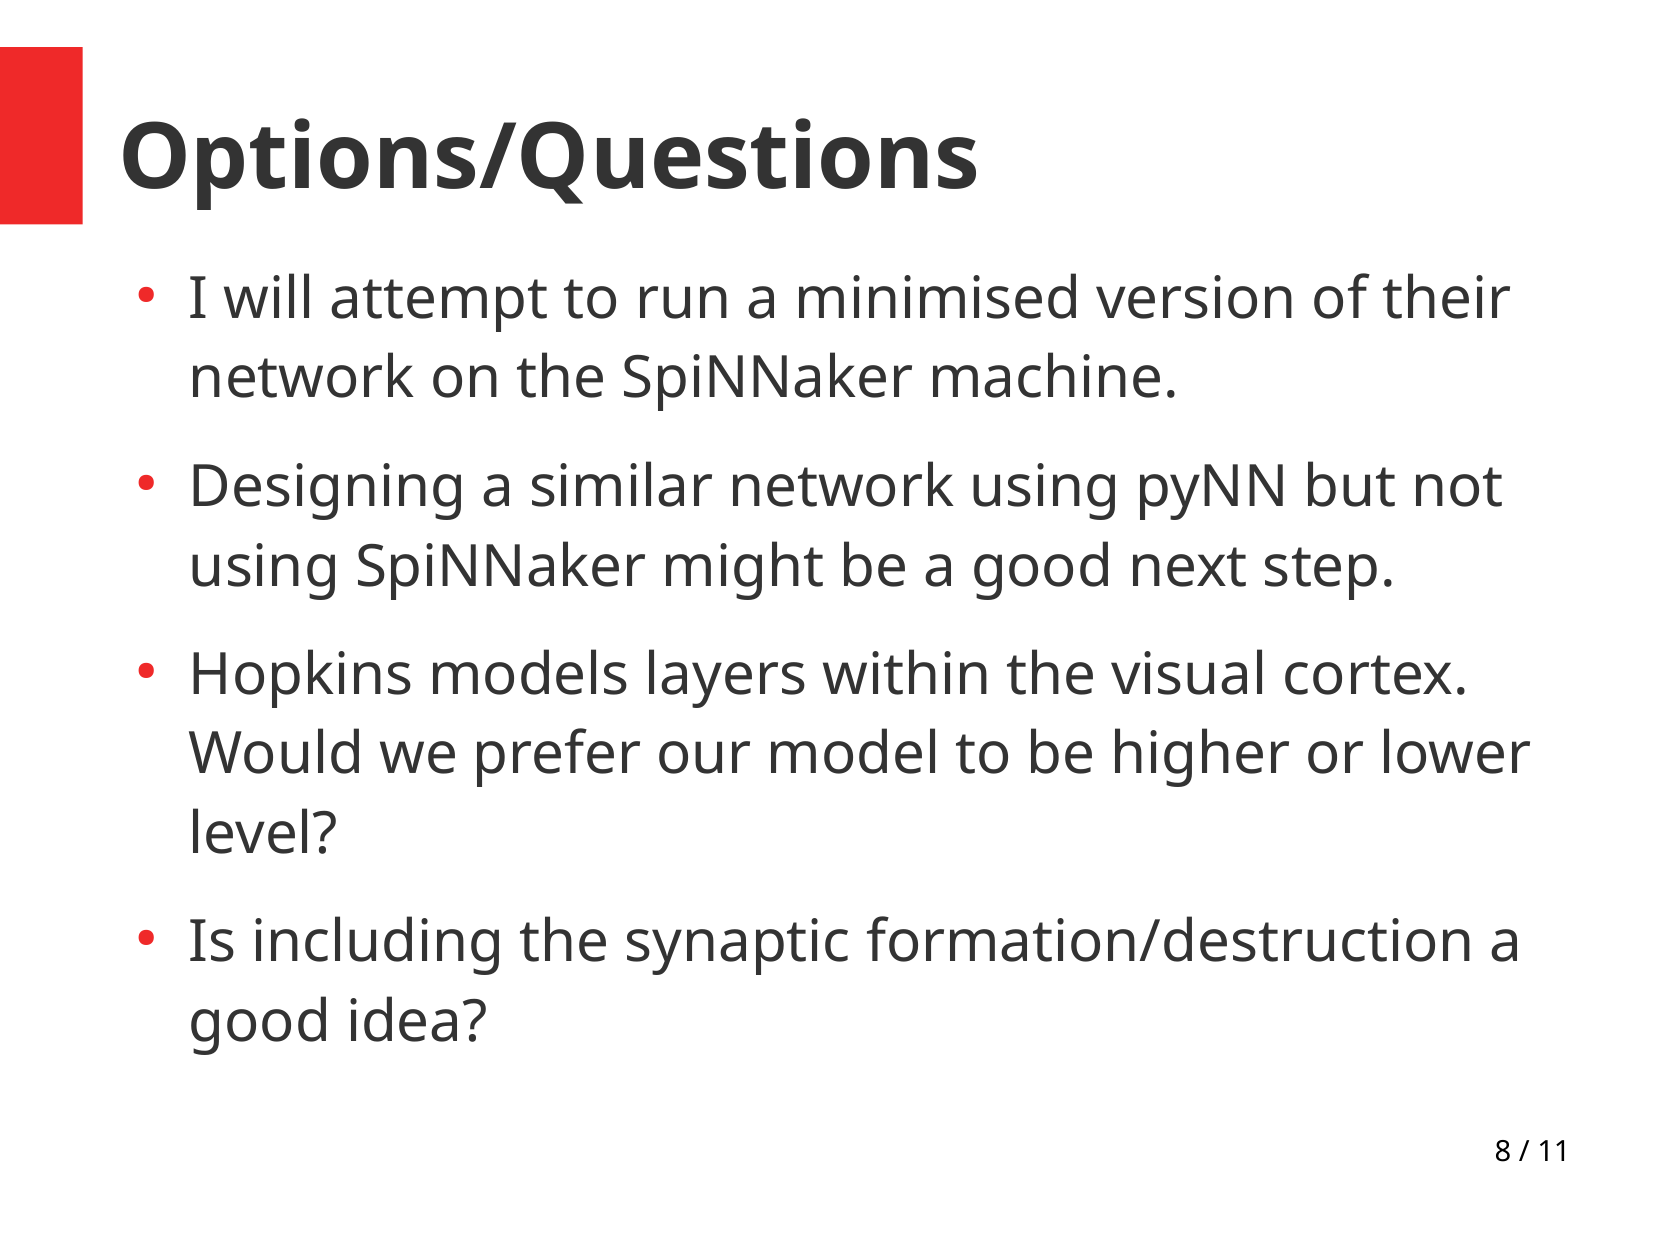

# Options/Questions
I will attempt to run a minimised version of their network on the SpiNNaker machine.
Designing a similar network using pyNN but not using SpiNNaker might be a good next step.
Hopkins models layers within the visual cortex. Would we prefer our model to be higher or lower level?
Is including the synaptic formation/destruction a good idea?
8